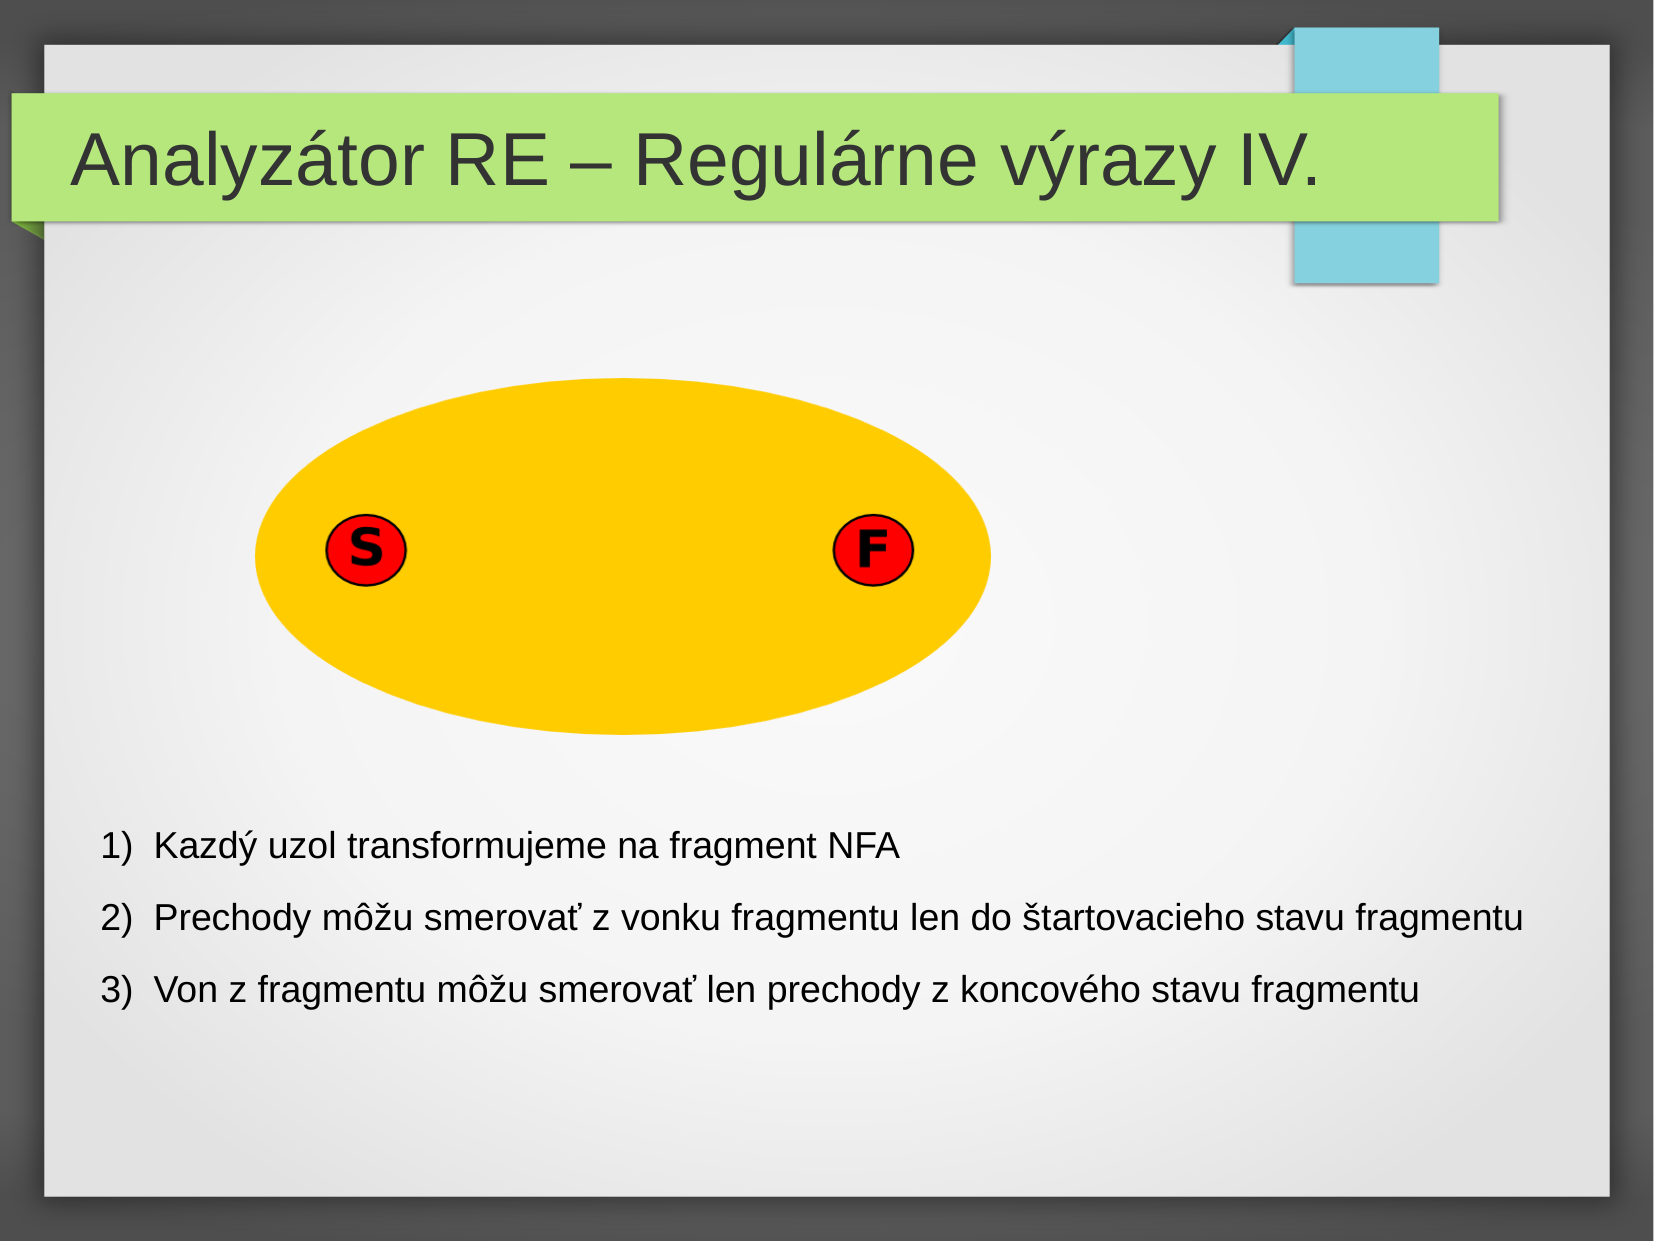

# Analyzátor RE – Regulárne výrazy IV.
Kazdý uzol transformujeme na fragment NFA
Prechody môžu smerovať z vonku fragmentu len do štartovacieho stavu fragmentu
Von z fragmentu môžu smerovať len prechody z koncového stavu fragmentu